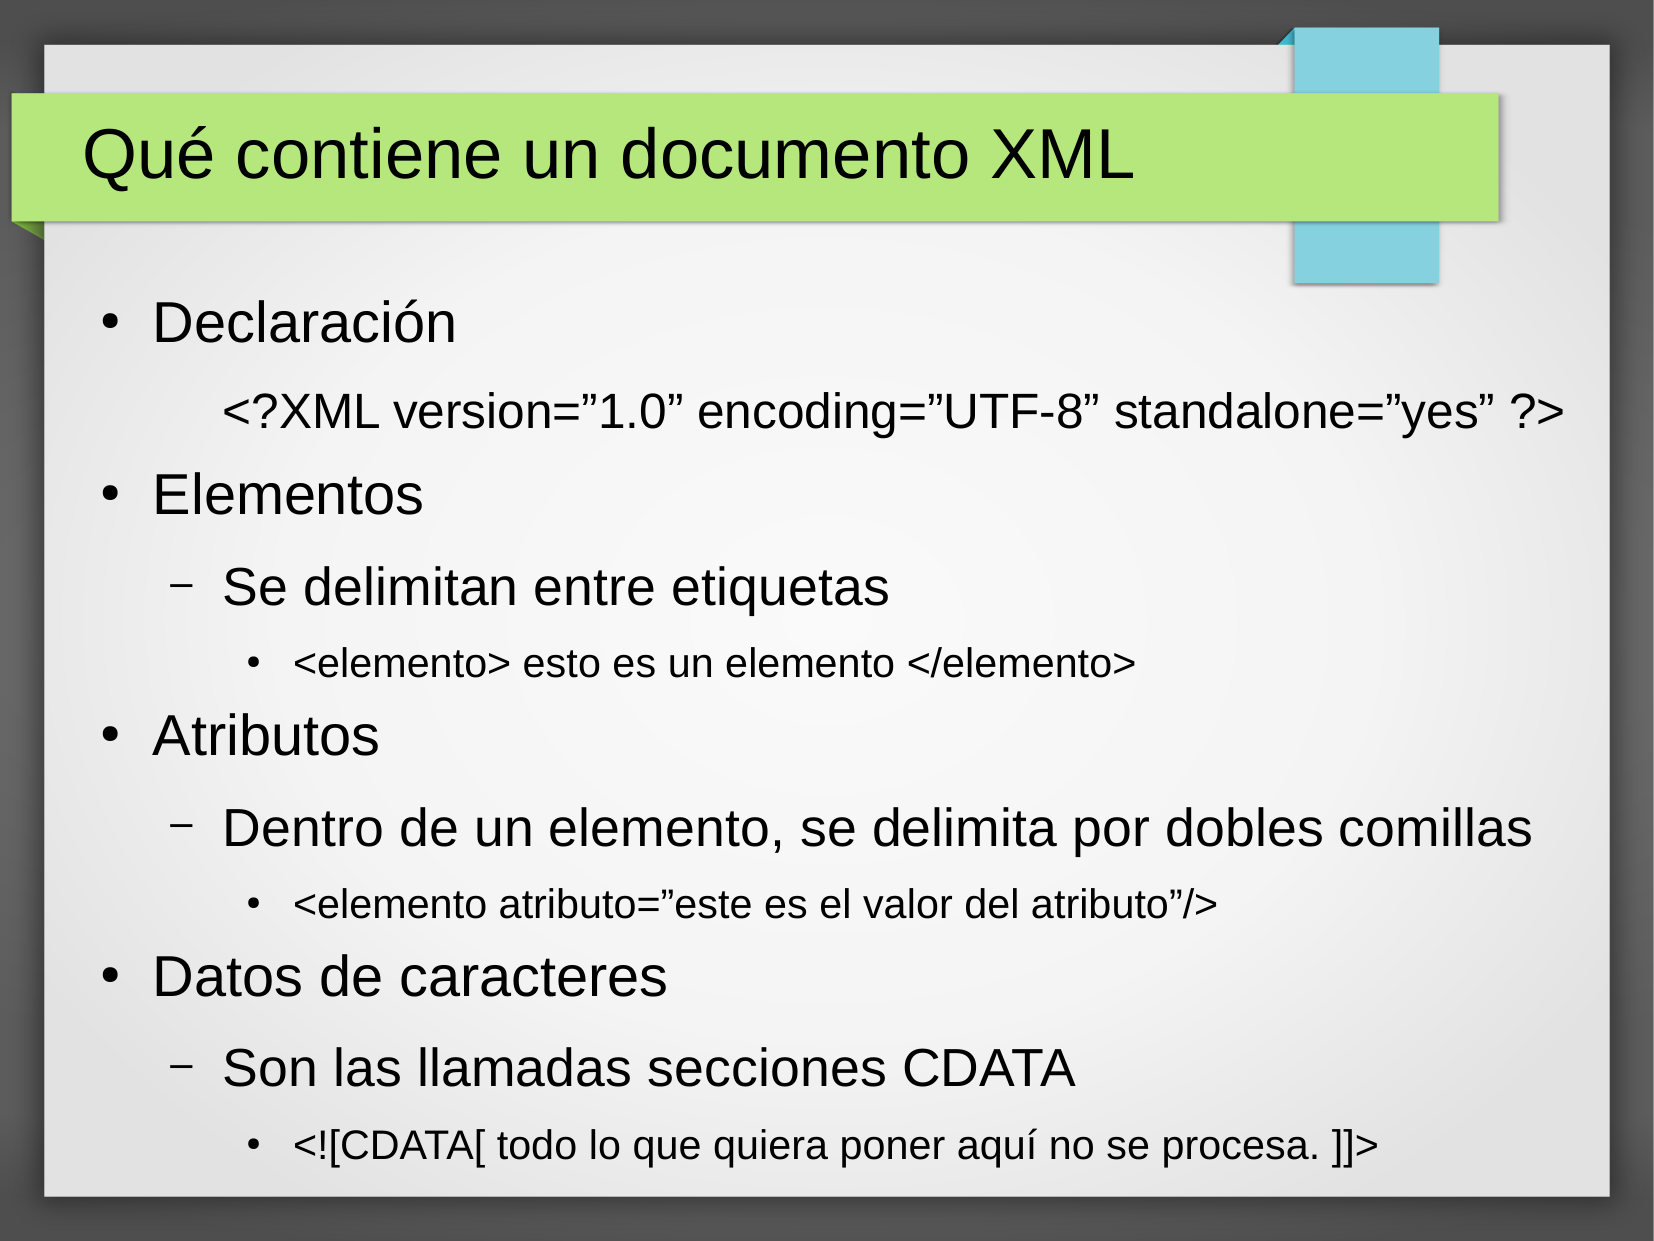

# Qué contiene un documento XML
Declaración
<?XML version=”1.0” encoding=”UTF-8” standalone=”yes” ?>
Elementos
Se delimitan entre etiquetas
<elemento> esto es un elemento </elemento>
Atributos
Dentro de un elemento, se delimita por dobles comillas
<elemento atributo=”este es el valor del atributo”/>
Datos de caracteres
Son las llamadas secciones CDATA
<![CDATA[ todo lo que quiera poner aquí no se procesa. ]]>